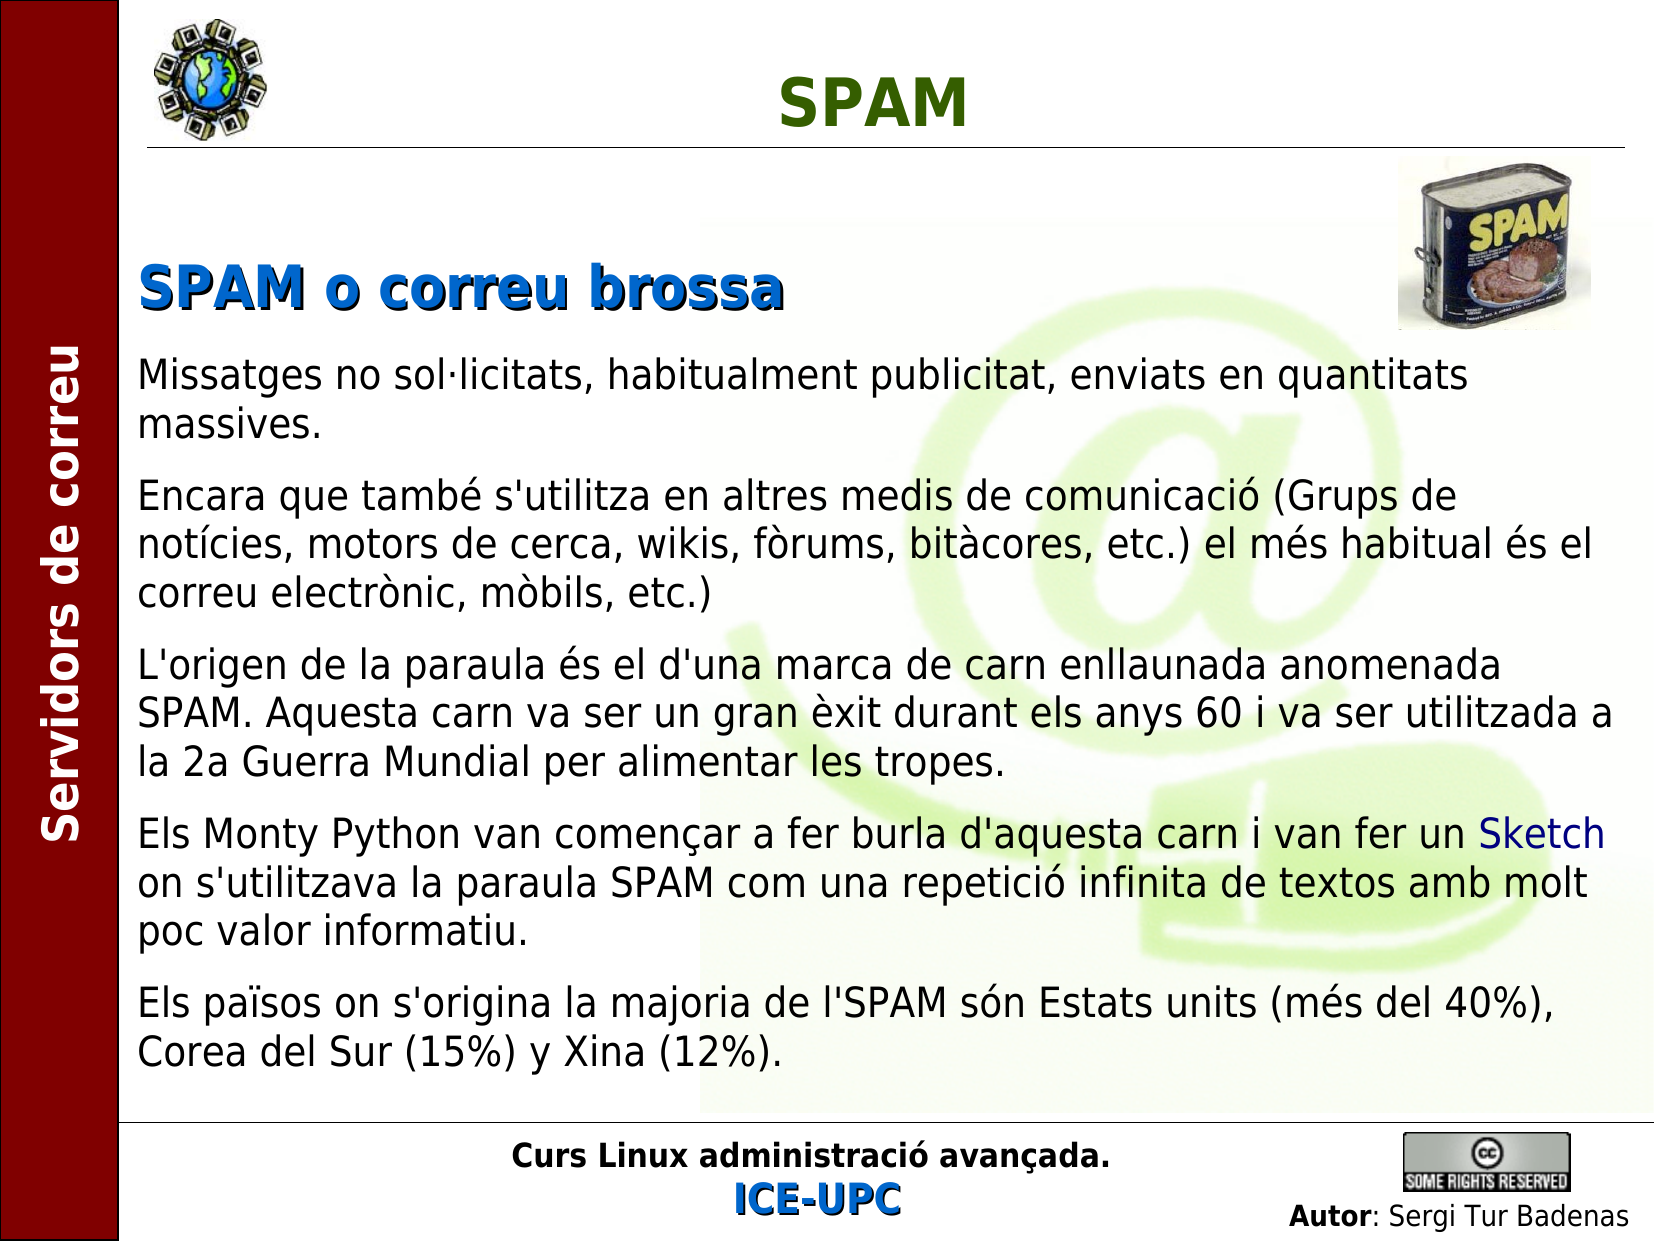

# SPAM
SPAM o correu brossa
Missatges no sol·licitats, habitualment publicitat, enviats en quantitats massives.
Encara que també s'utilitza en altres medis de comunicació (Grups de notícies, motors de cerca, wikis, fòrums, bitàcores, etc.) el més habitual és el correu electrònic, mòbils, etc.)
L'origen de la paraula és el d'una marca de carn enllaunada anomenada SPAM. Aquesta carn va ser un gran èxit durant els anys 60 i va ser utilitzada a la 2a Guerra Mundial per alimentar les tropes.
Els Monty Python van començar a fer burla d'aquesta carn i van fer un Sketch on s'utilitzava la paraula SPAM com una repetició infinita de textos amb molt poc valor informatiu.
Els països on s'origina la majoria de l'SPAM són Estats units (més del 40%), Corea del Sur (15%) y Xina (12%).